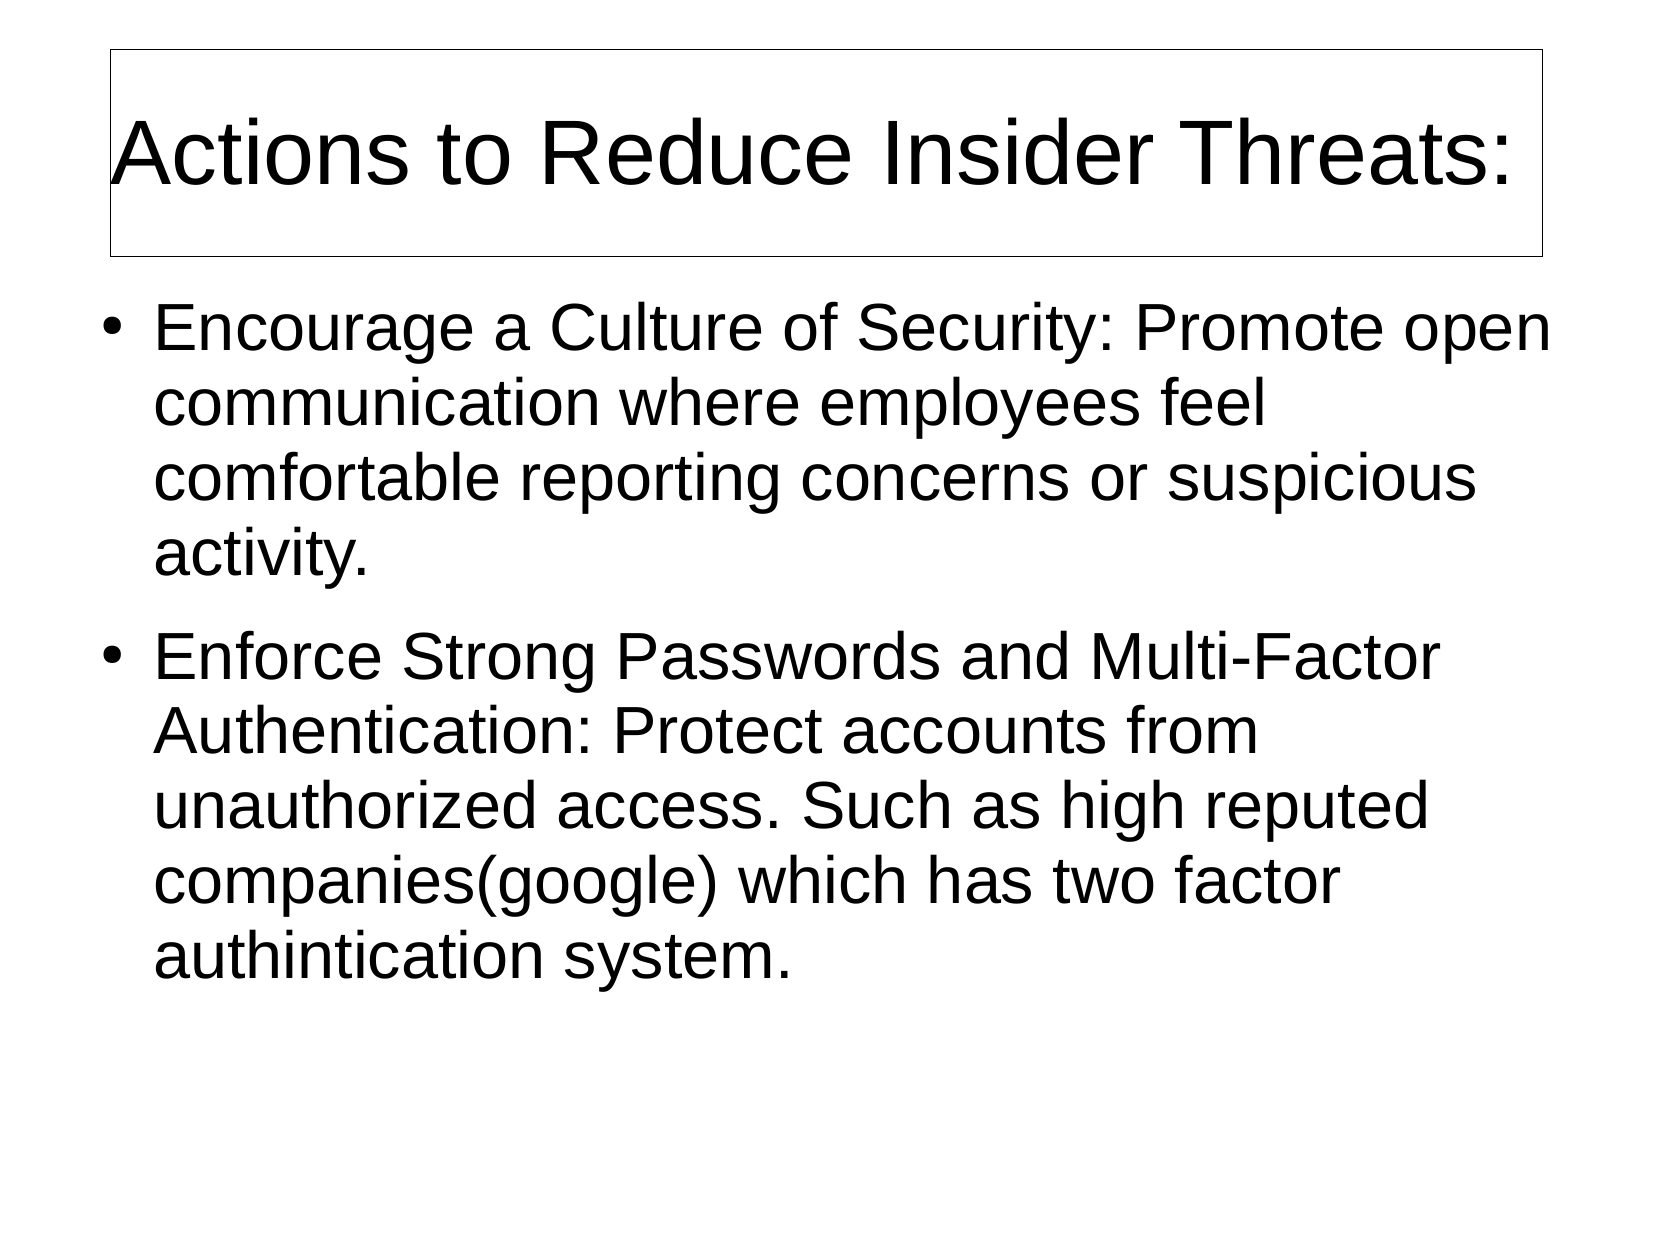

# Actions to Reduce Insider Threats:
Encourage a Culture of Security: Promote open communication where employees feel comfortable reporting concerns or suspicious activity.
Enforce Strong Passwords and Multi-Factor Authentication: Protect accounts from unauthorized access. Such as high reputed companies(google) which has two factor authintication system.